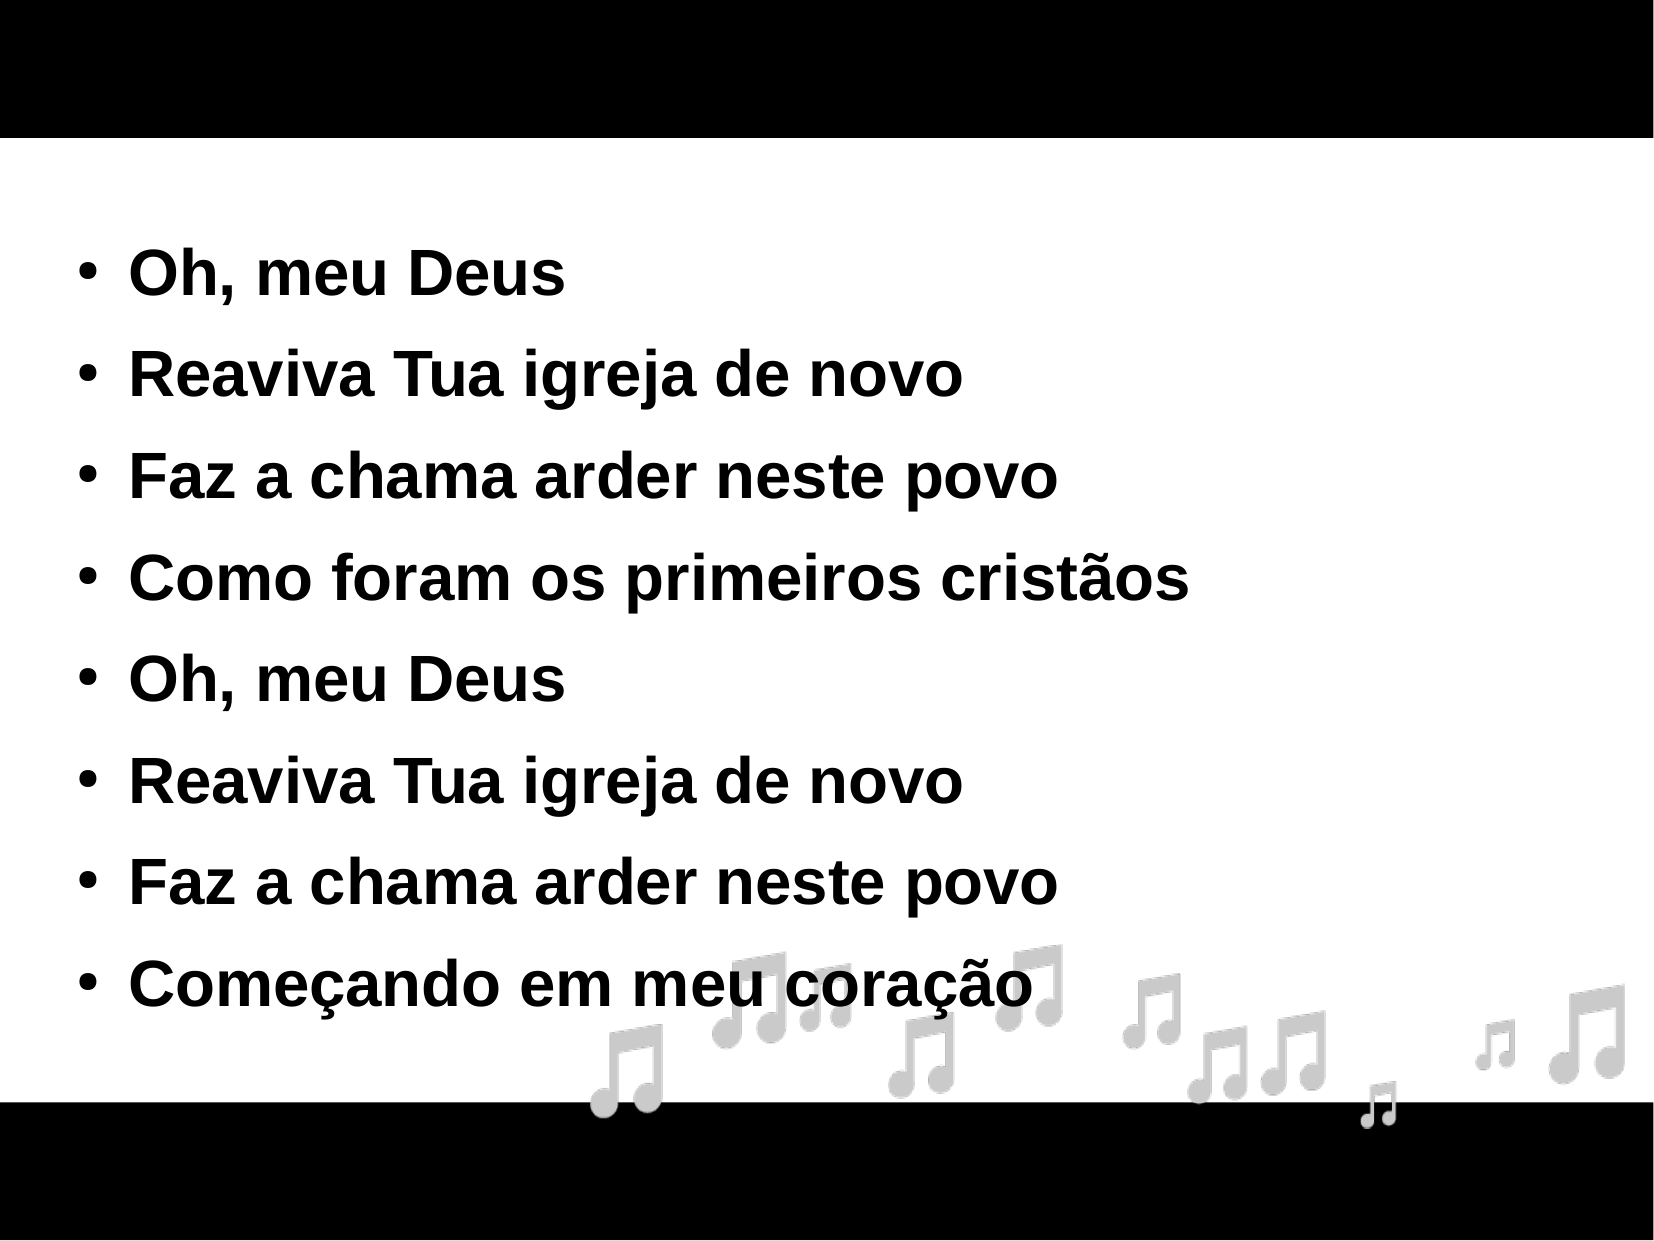

# Oh, meu Deus
Reaviva Tua igreja de novo
Faz a chama arder neste povo
Como foram os primeiros cristãos
Oh, meu Deus
Reaviva Tua igreja de novo
Faz a chama arder neste povo
Começando em meu coração